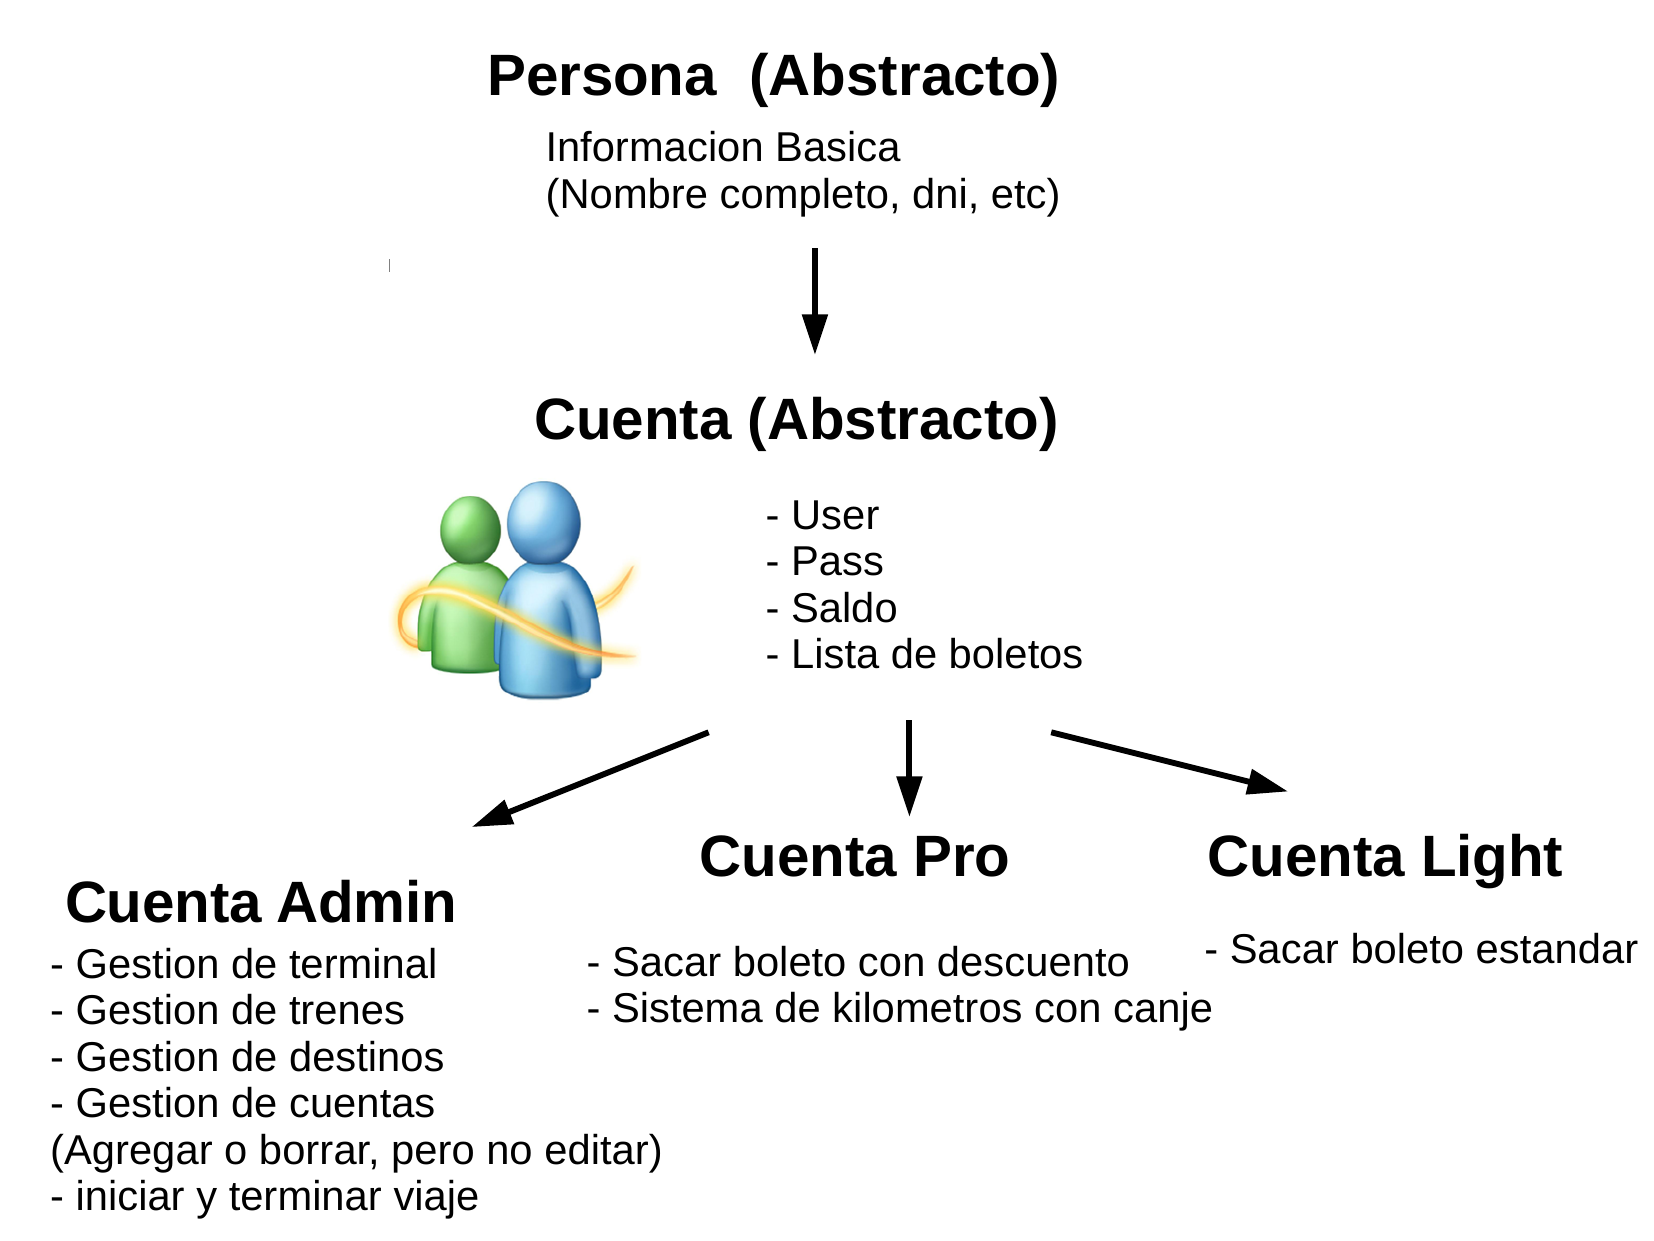

Persona (Abstracto)
Informacion Basica
(Nombre completo, dni, etc)
Cuenta (Abstracto)
- User
- Pass
- Saldo
- Lista de boletos
Cuenta Pro
Cuenta Light
Cuenta Admin
- Sacar boleto estandar
- Sacar boleto con descuento
- Sistema de kilometros con canje
- Gestion de terminal
- Gestion de trenes
- Gestion de destinos
- Gestion de cuentas
(Agregar o borrar, pero no editar)
- iniciar y terminar viaje